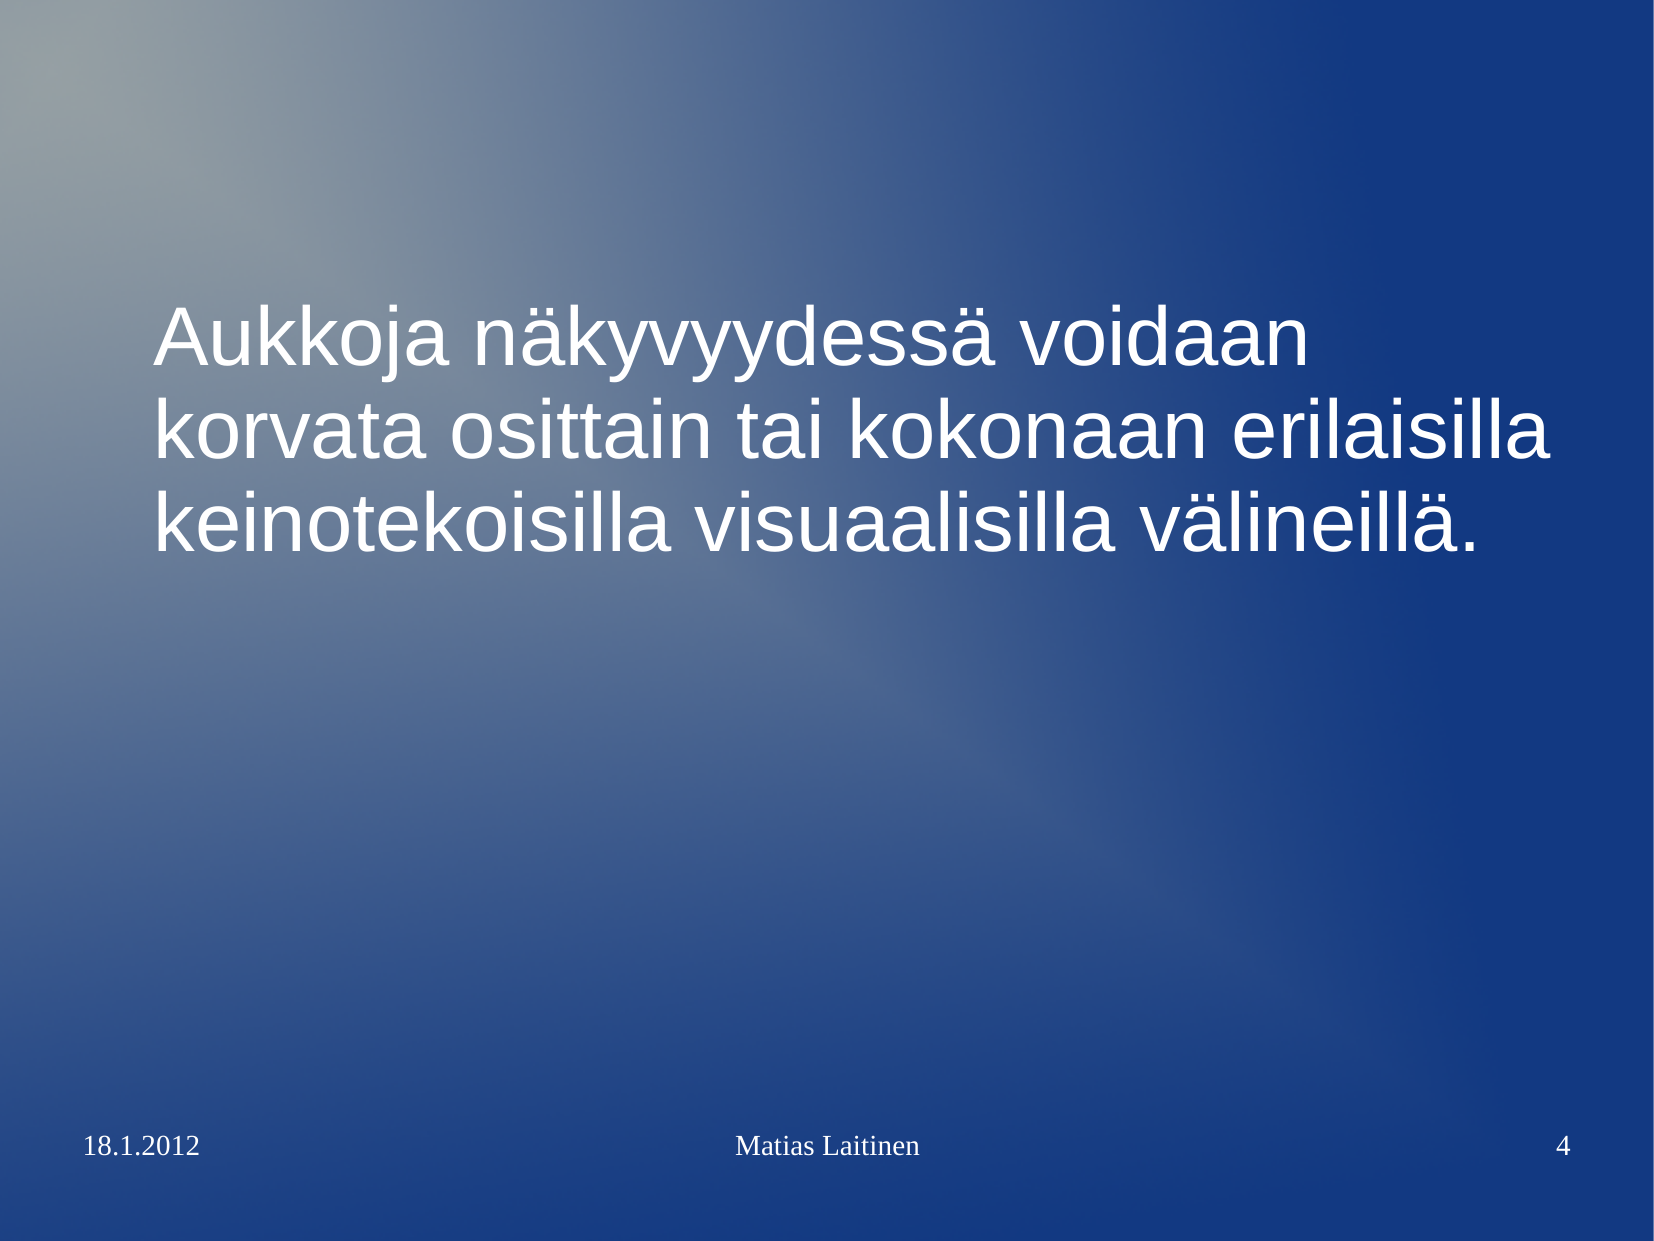

#
Aukkoja näkyvyydessä voidaan korvata osittain tai kokonaan erilaisilla keinotekoisilla visuaalisilla välineillä.
18.1.2012
Matias Laitinen
4